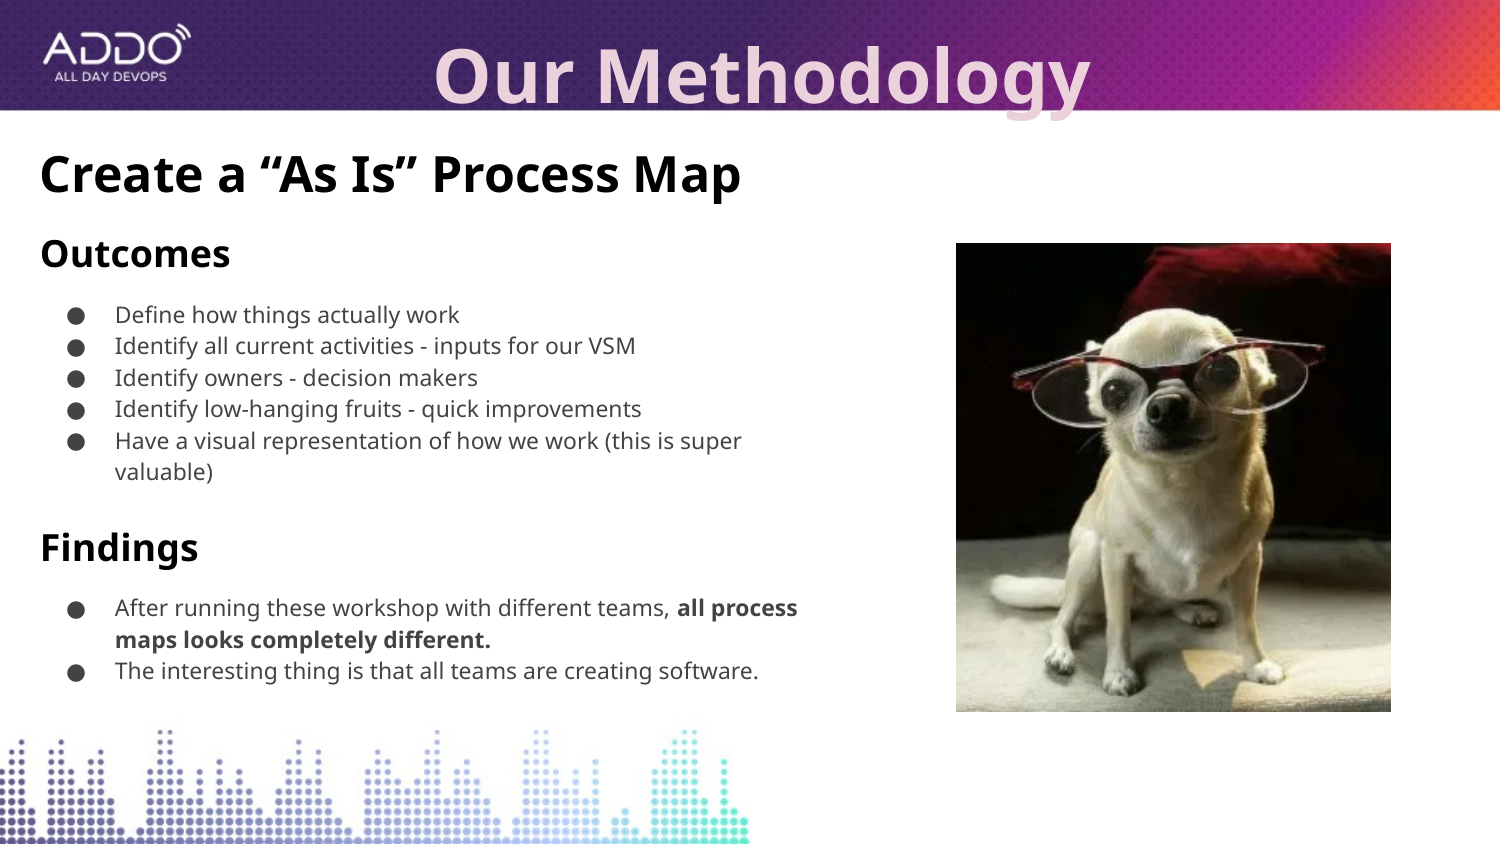

Our Methodology
Create a “As Is” Process Map
Outcomes
Define how things actually work
Identify all current activities - inputs for our VSM
Identify owners - decision makers
Identify low-hanging fruits - quick improvements
Have a visual representation of how we work (this is super valuable)
Findings
After running these workshop with different teams, all process maps looks completely different.
The interesting thing is that all teams are creating software.